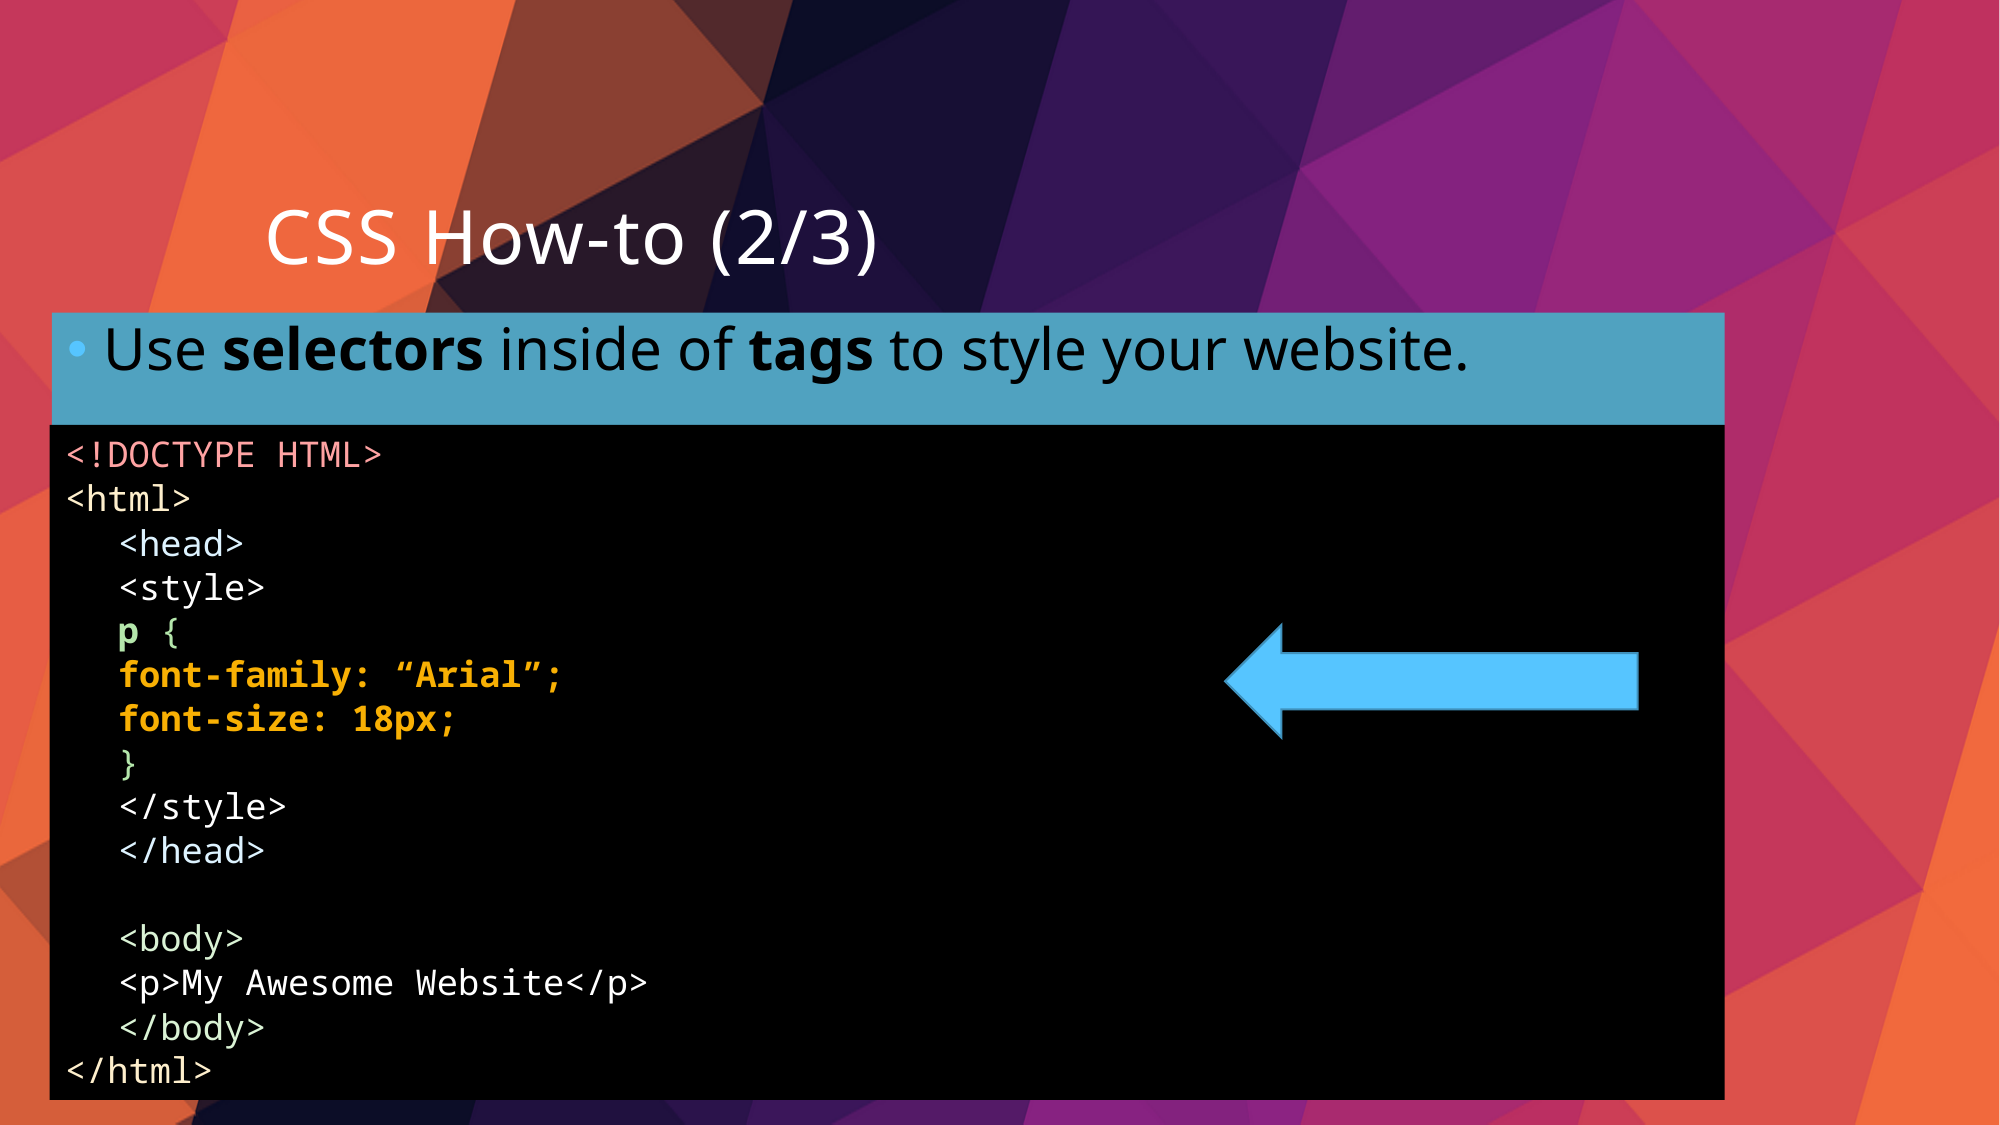

# CSS How-to (2/3)
Use selectors inside of tags to style your website.
<!DOCTYPE HTML>
<html>
	<head>
		<style>
			p {
				font-family: “Arial”;
				font-size: 18px;
			}
		</style>
	</head>
	<body>
		<p>My Awesome Website</p>
	</body>
</html>